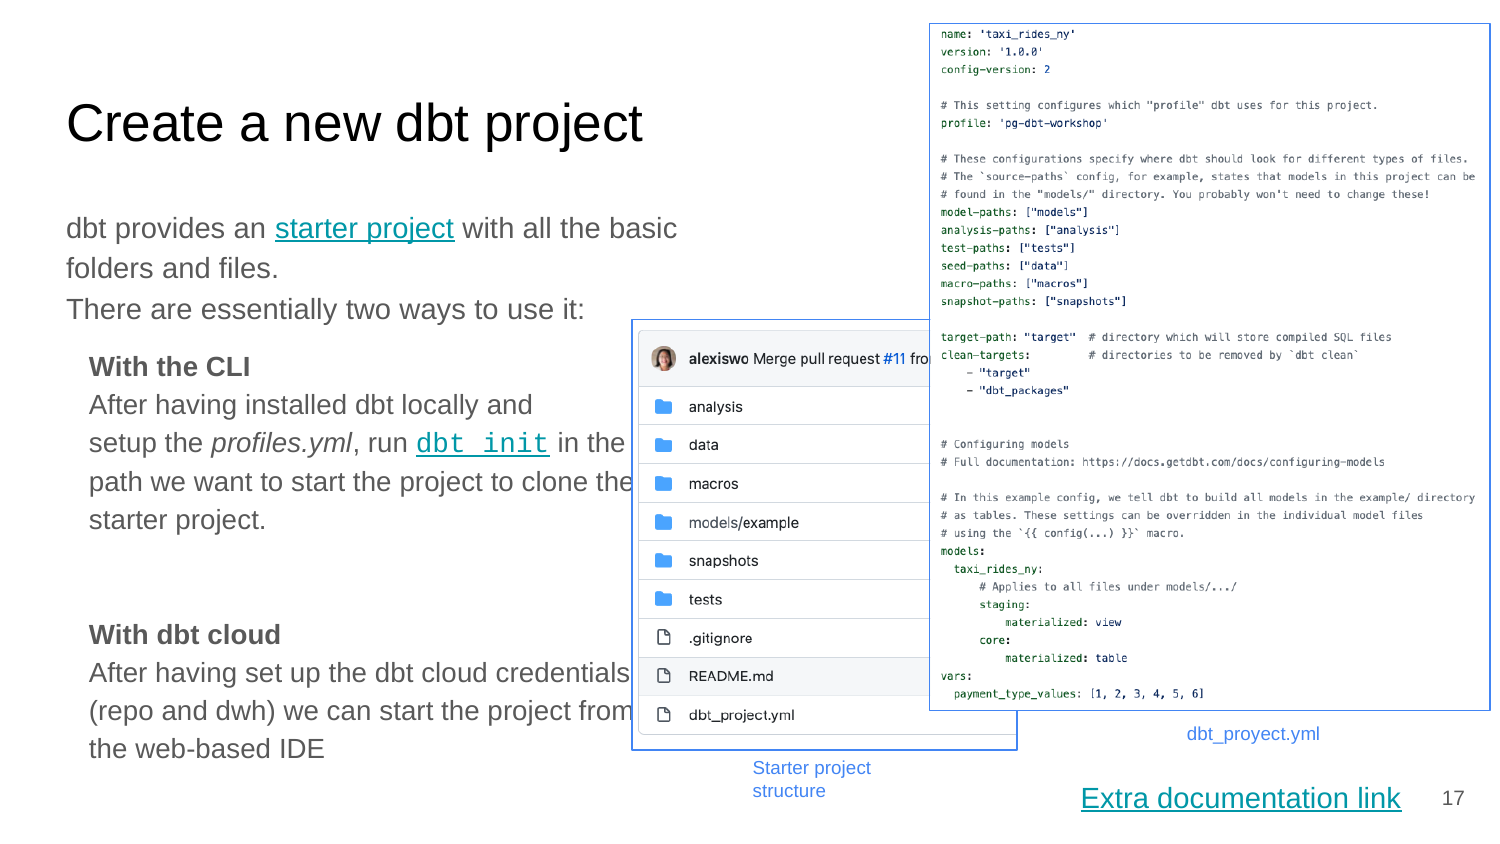

# Create a new dbt project
dbt provides an starter project with all the basic folders and files.
There are essentially two ways to use it:
With the CLI
After having installed dbt locally and
setup the profiles.yml, run dbt init in the path we want to start the project to clone the starter project.
With dbt cloud
After having set up the dbt cloud credentials (repo and dwh) we can start the project from the web-based IDE
dbt_proyect.yml
Starter project structure
Extra documentation link